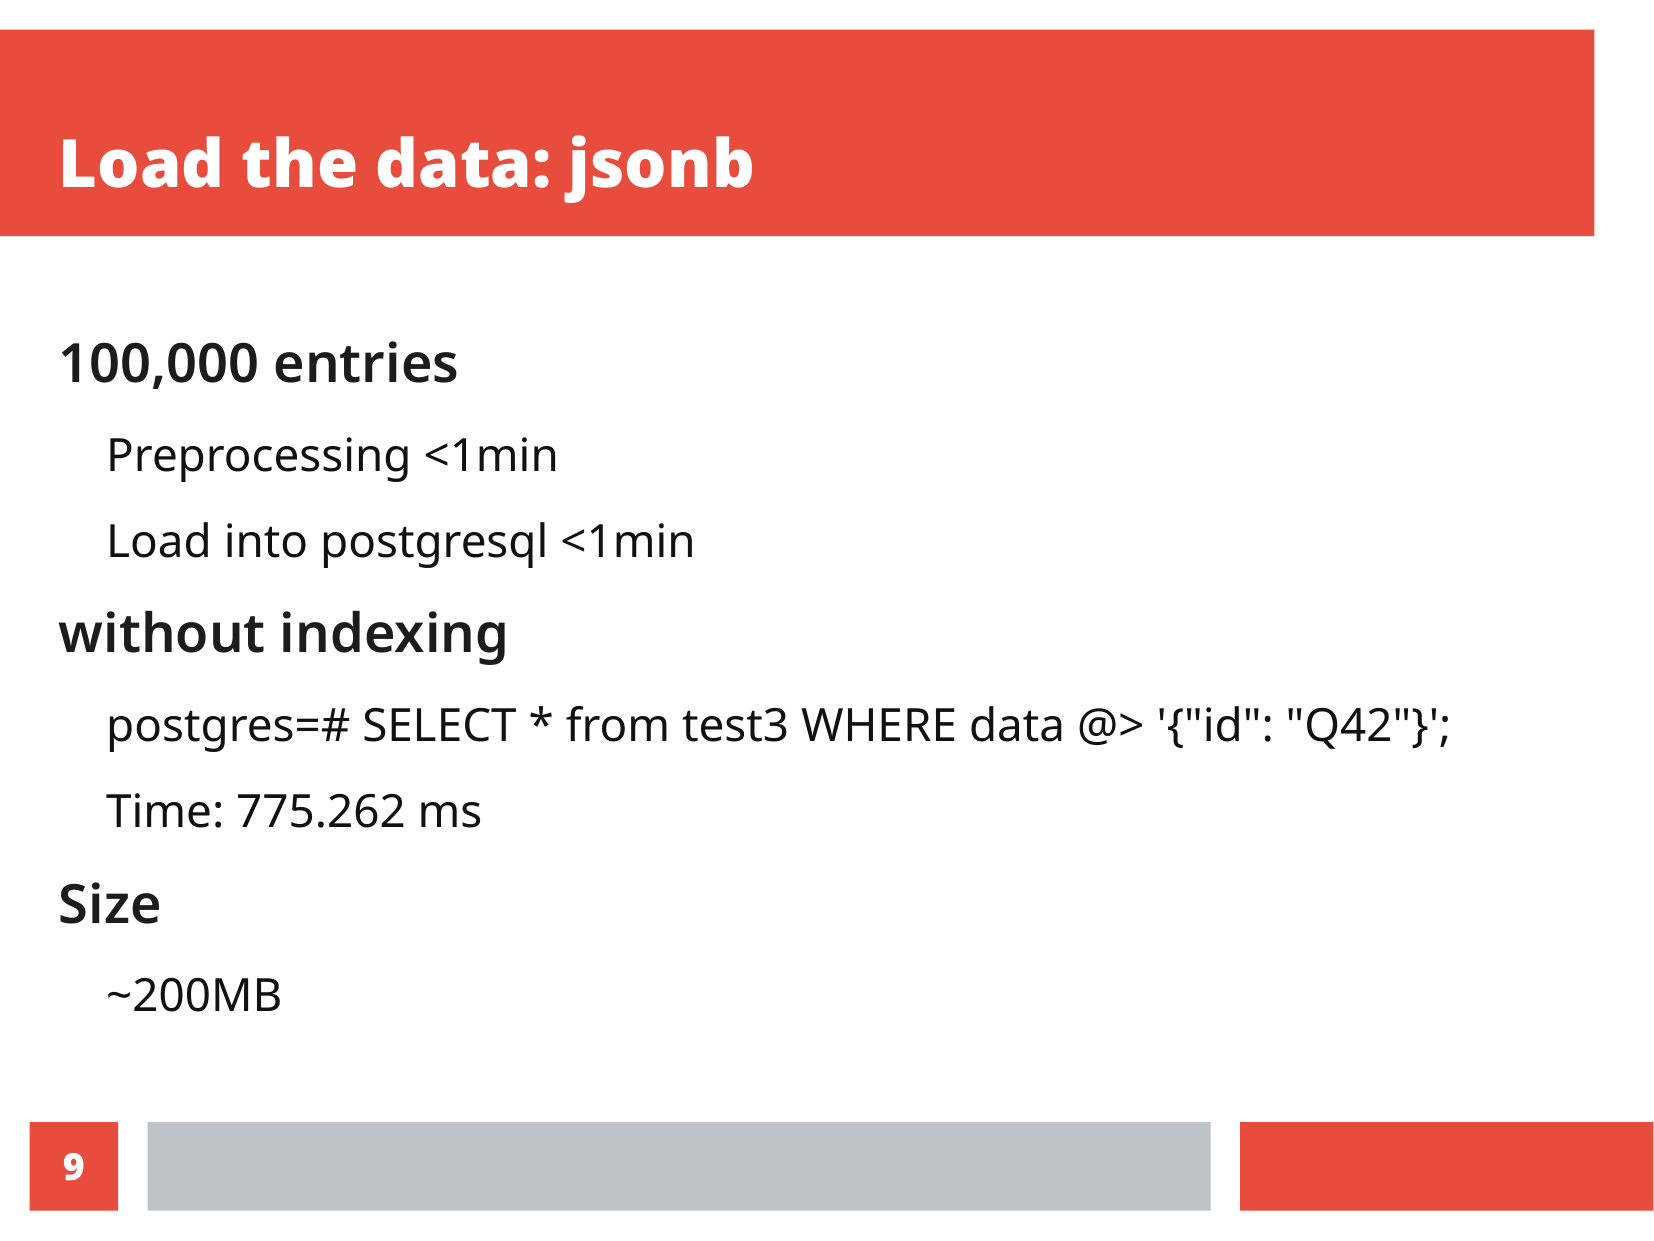

# Load the data: jsonb
100,000 entries
Preprocessing <1min
Load into postgresql <1min
without indexing
postgres=# SELECT * from test3 WHERE data @> '{"id": "Q42"}';
Time: 775.262 ms
Size
~200MB
9